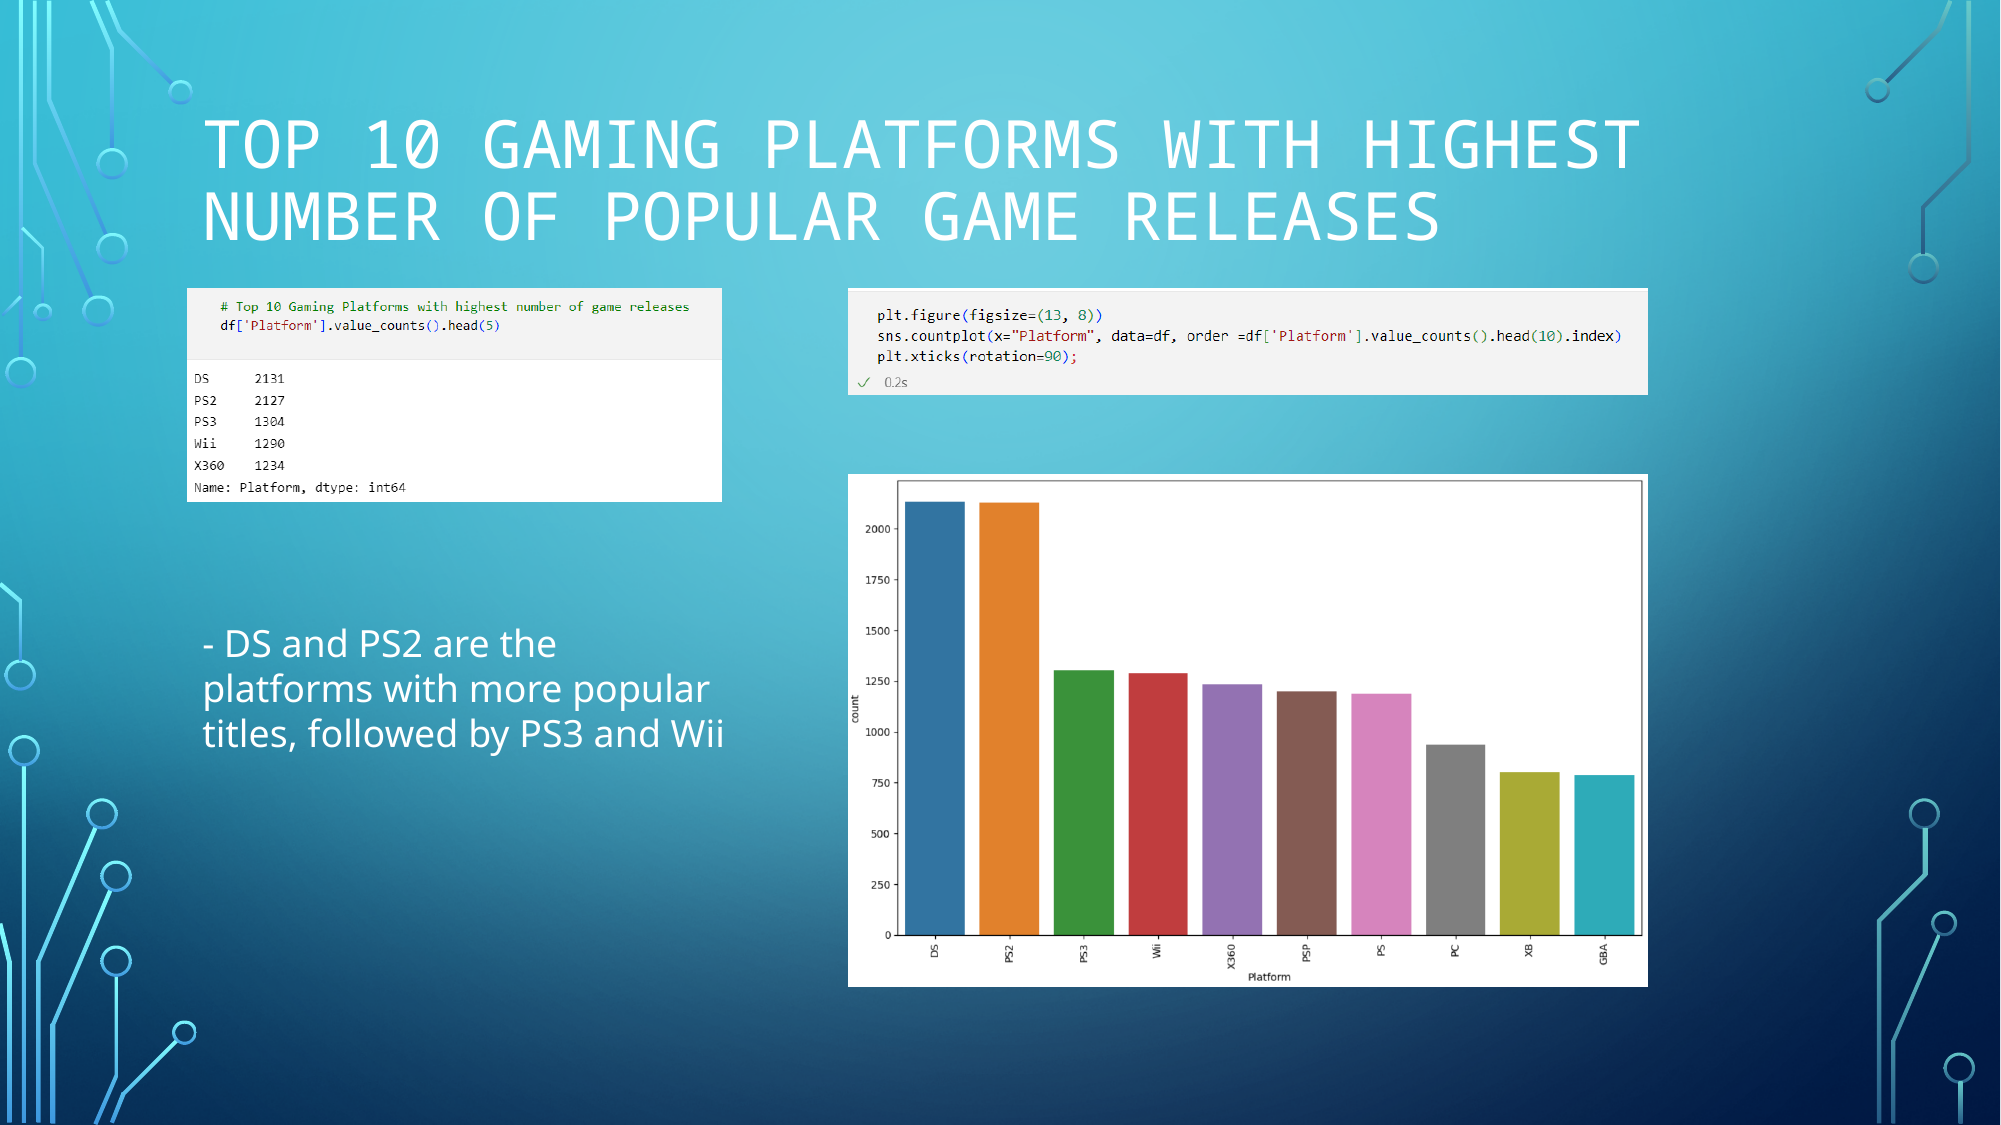

# Top 10 Gaming Platforms with highest number of popular game releases
- DS and PS2 are the platforms with more popular titles, followed by PS3 and Wii